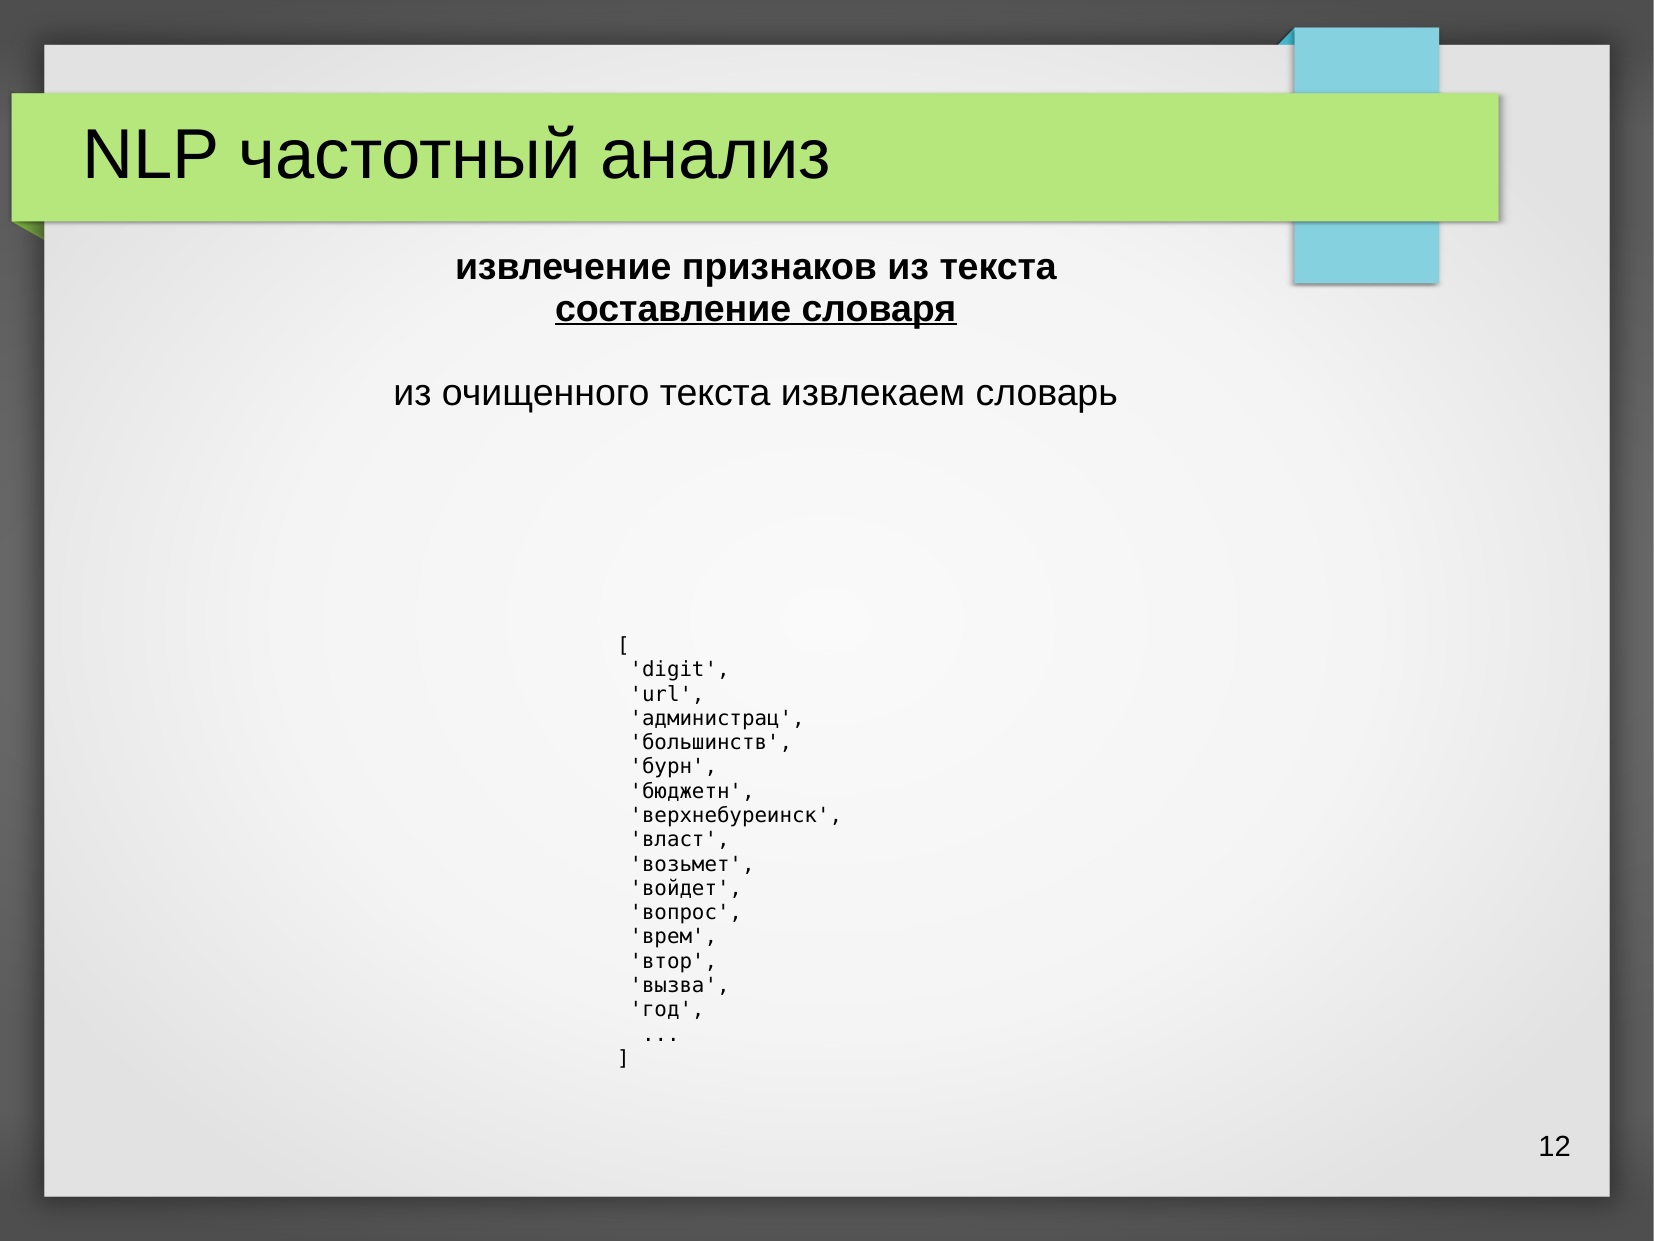

# NLP частотный анализ
извлечение признаков из текста
составление словаря
из очищенного текста извлекаем словарь
[
 'digit',
 'url',
 'администрац',
 'большинств',
 'бурн',
 'бюджетн',
 'верхнебуреинск',
 'власт',
 'возьмет',
 'войдет',
 'вопрос',
 'врем',
 'втор',
 'вызва',
 'год',
 ...
]
12